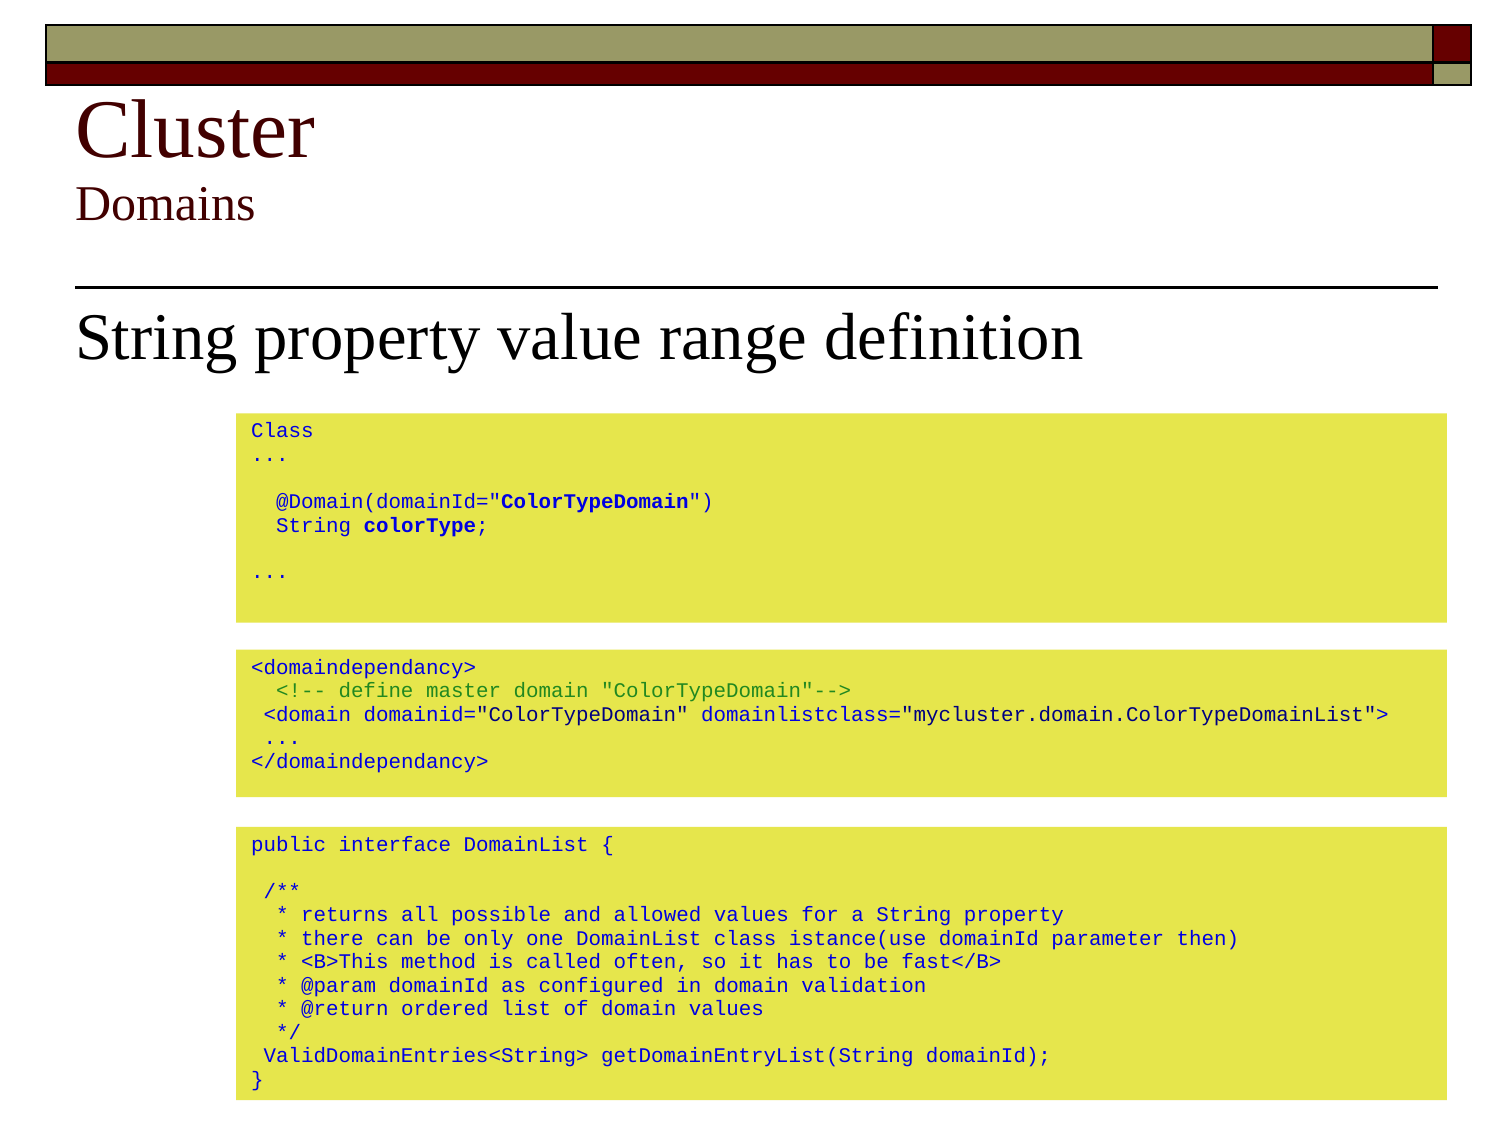

# Cluster Domains
String property value range definition
Class
...
 @Domain(domainId="ColorTypeDomain")
 String colorType;
...
<domaindependancy>
 <!-- define master domain "ColorTypeDomain"-->
 <domain domainid="ColorTypeDomain" domainlistclass="mycluster.domain.ColorTypeDomainList">
 ...
</domaindependancy>
public interface DomainList {
 /**
 * returns all possible and allowed values for a String property
 * there can be only one DomainList class istance(use domainId parameter then)
 * <B>This method is called often, so it has to be fast</B>
 * @param domainId as configured in domain validation
 * @return ordered list of domain values
 */
 ValidDomainEntries<String> getDomainEntryList(String domainId);
}